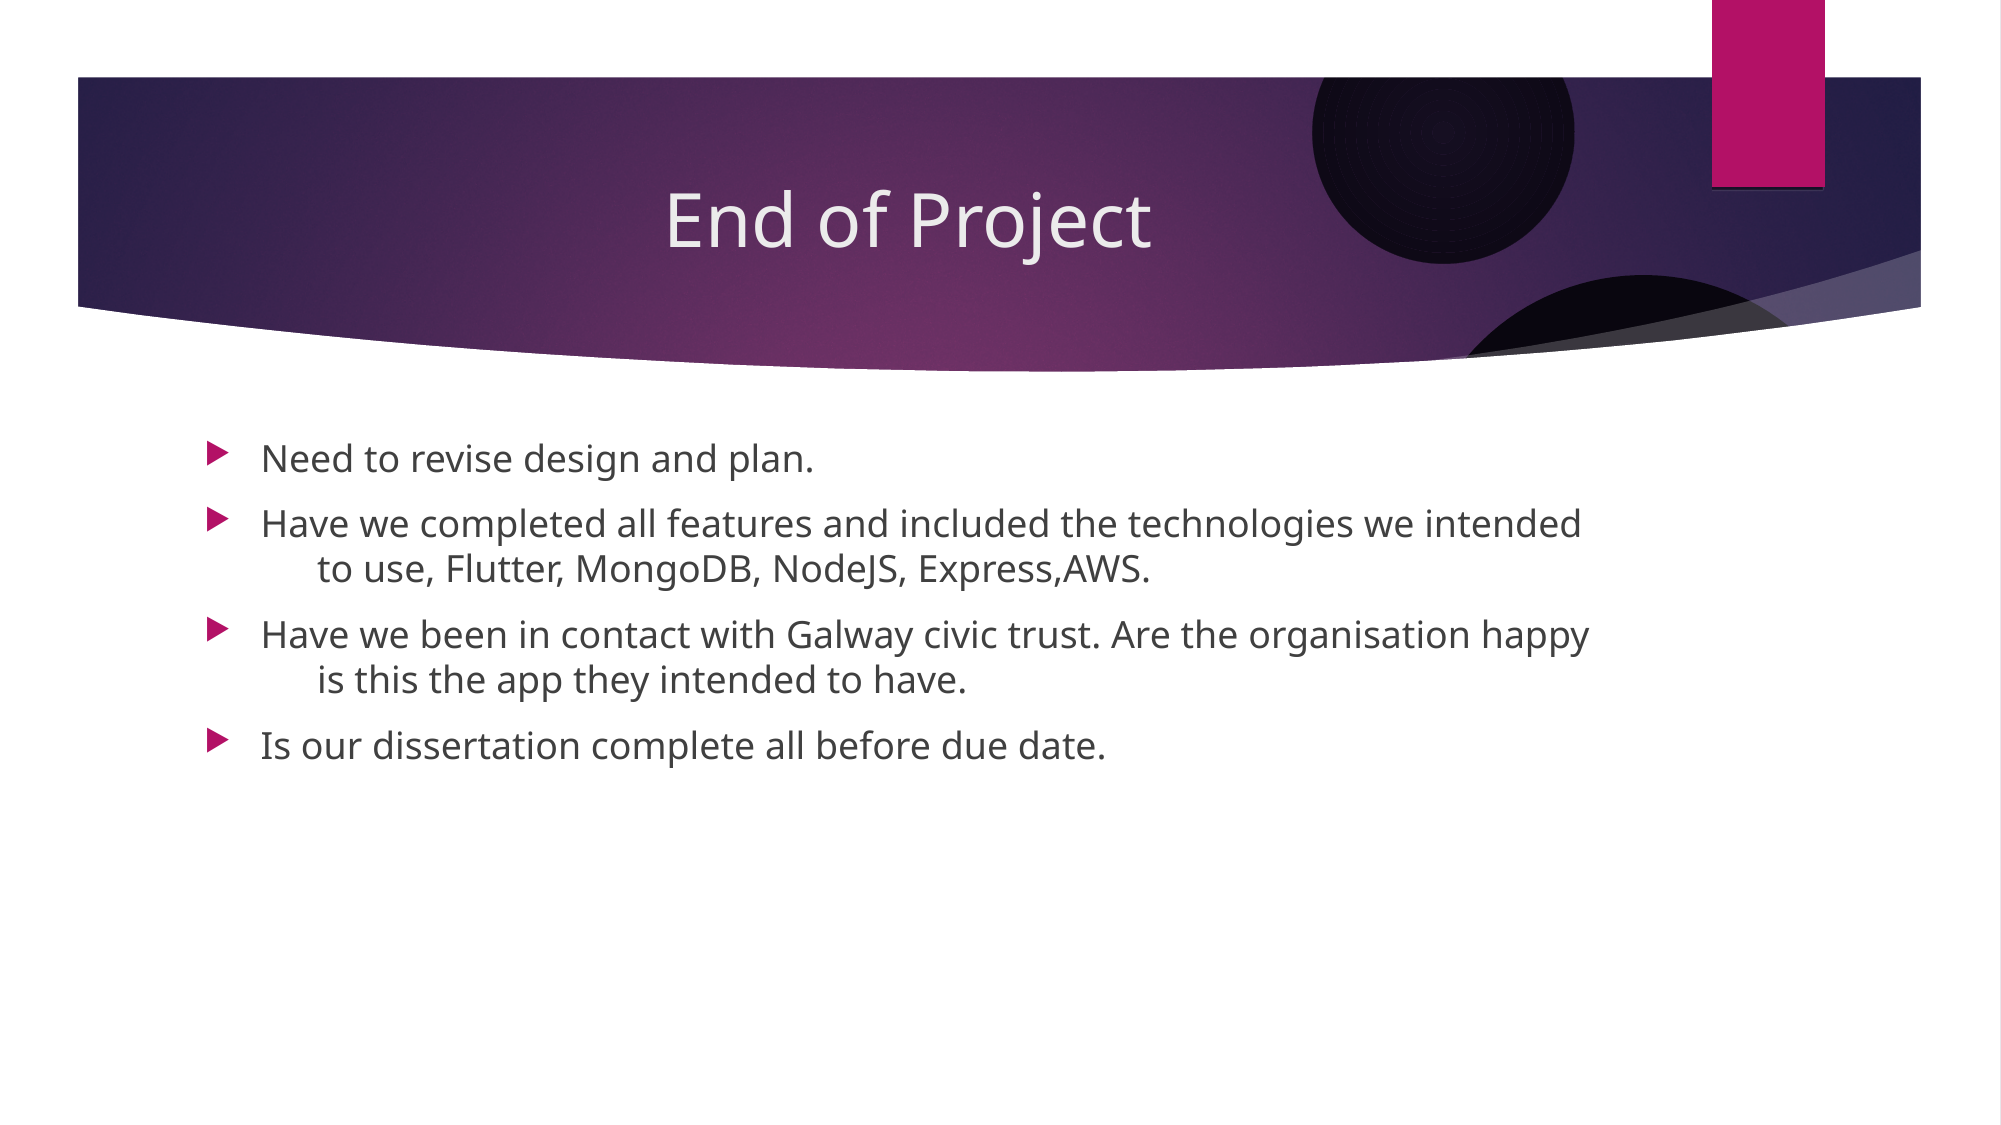

# End of Project
Need to revise design and plan.
Have we completed all features and included the technologies we intended to use, Flutter, MongoDB, NodeJS, Express,AWS.
Have we been in contact with Galway civic trust. Are the organisation happy is this the app they intended to have.
Is our dissertation complete all before due date.